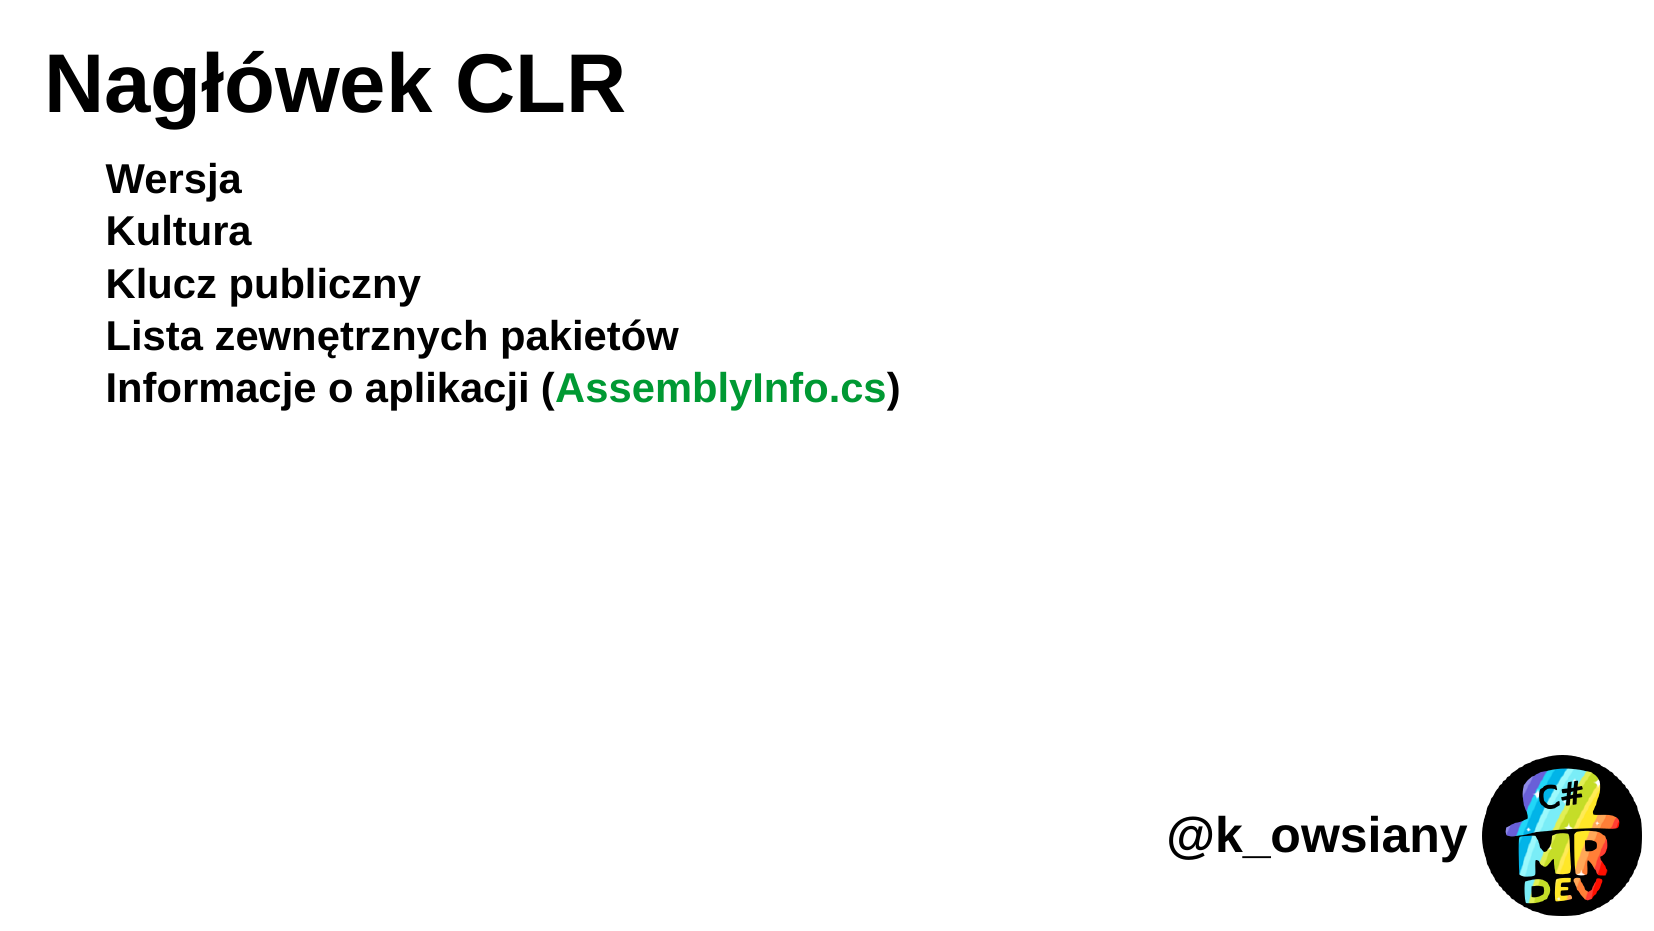

Nagłówek CLR
Wersja
Kultura
Klucz publiczny
Lista zewnętrznych pakietów
Informacje o aplikacji (AssemblyInfo.cs)